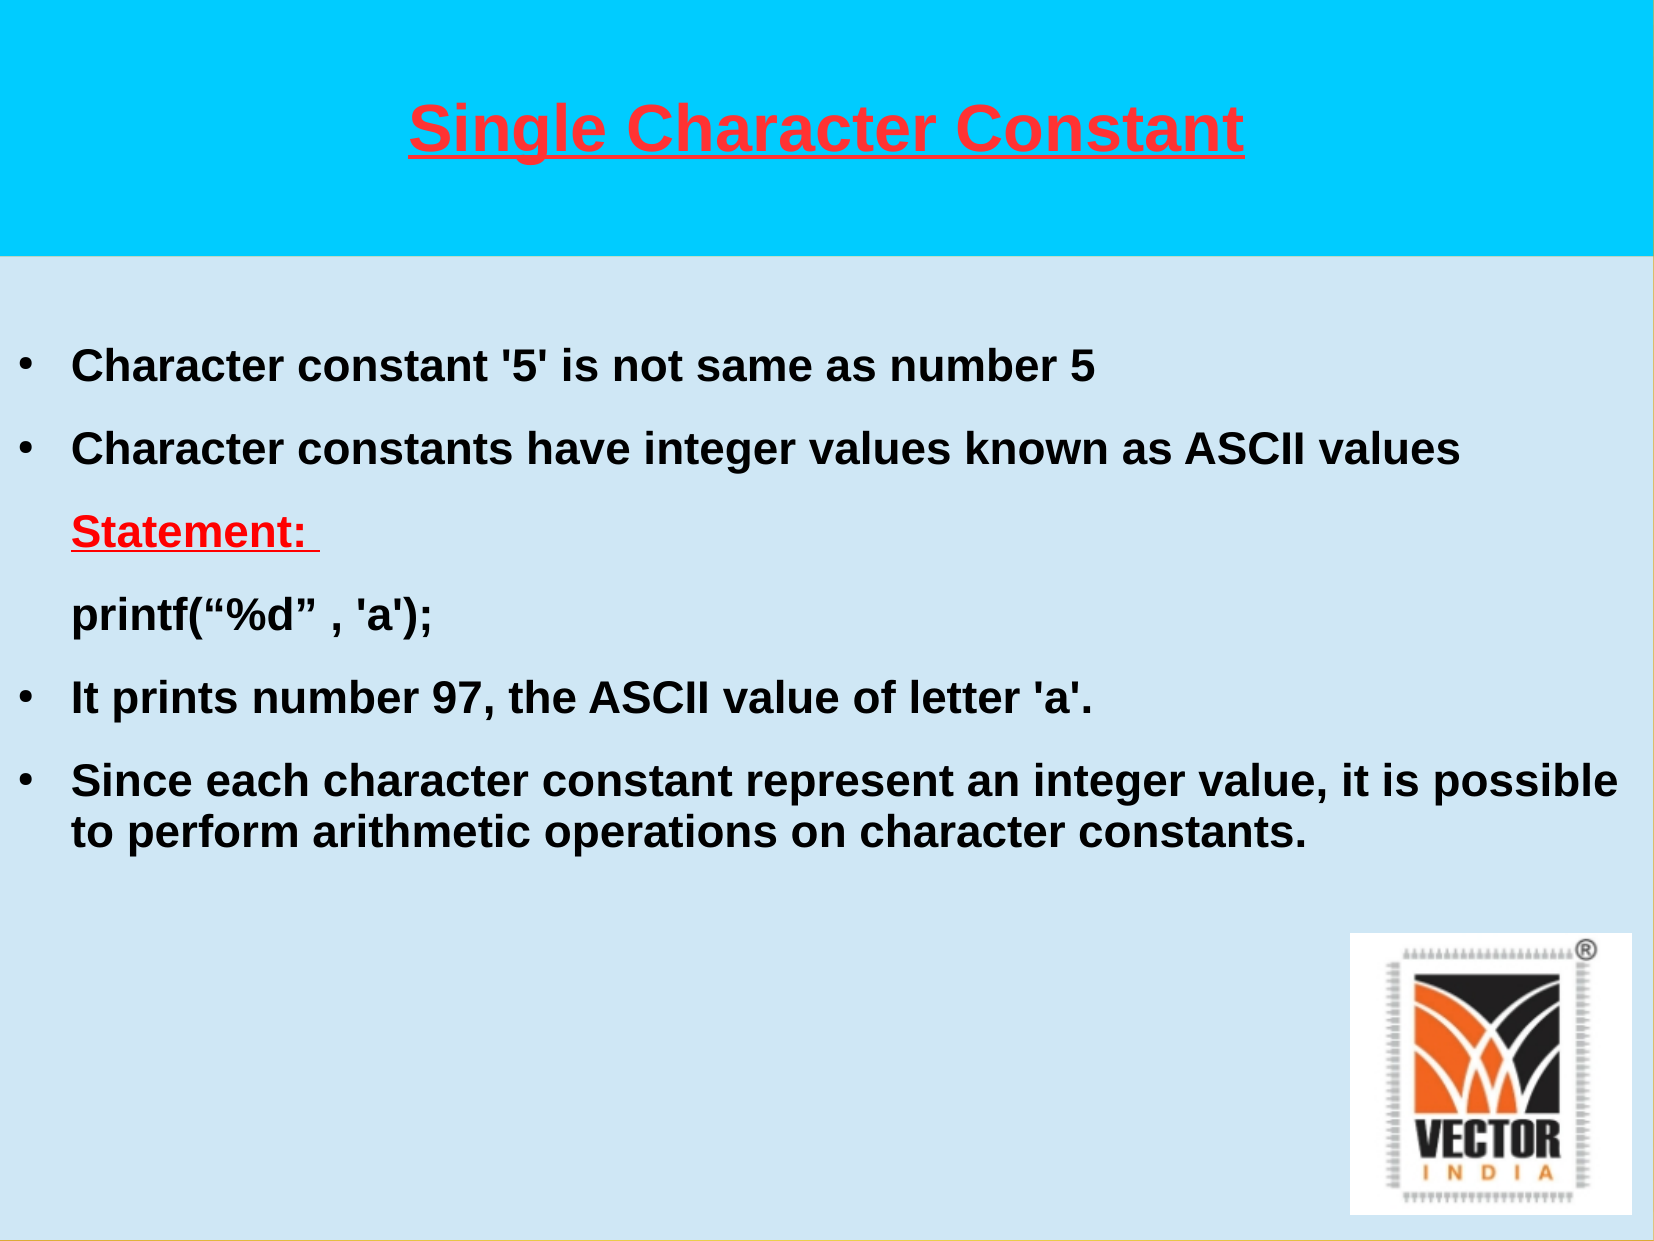

# Single Character Constant
Character constant '5' is not same as number 5
Character constants have integer values known as ASCII values
Statement:
printf(“%d” , 'a');
It prints number 97, the ASCII value of letter 'a'.
Since each character constant represent an integer value, it is possible to perform arithmetic operations on character constants.